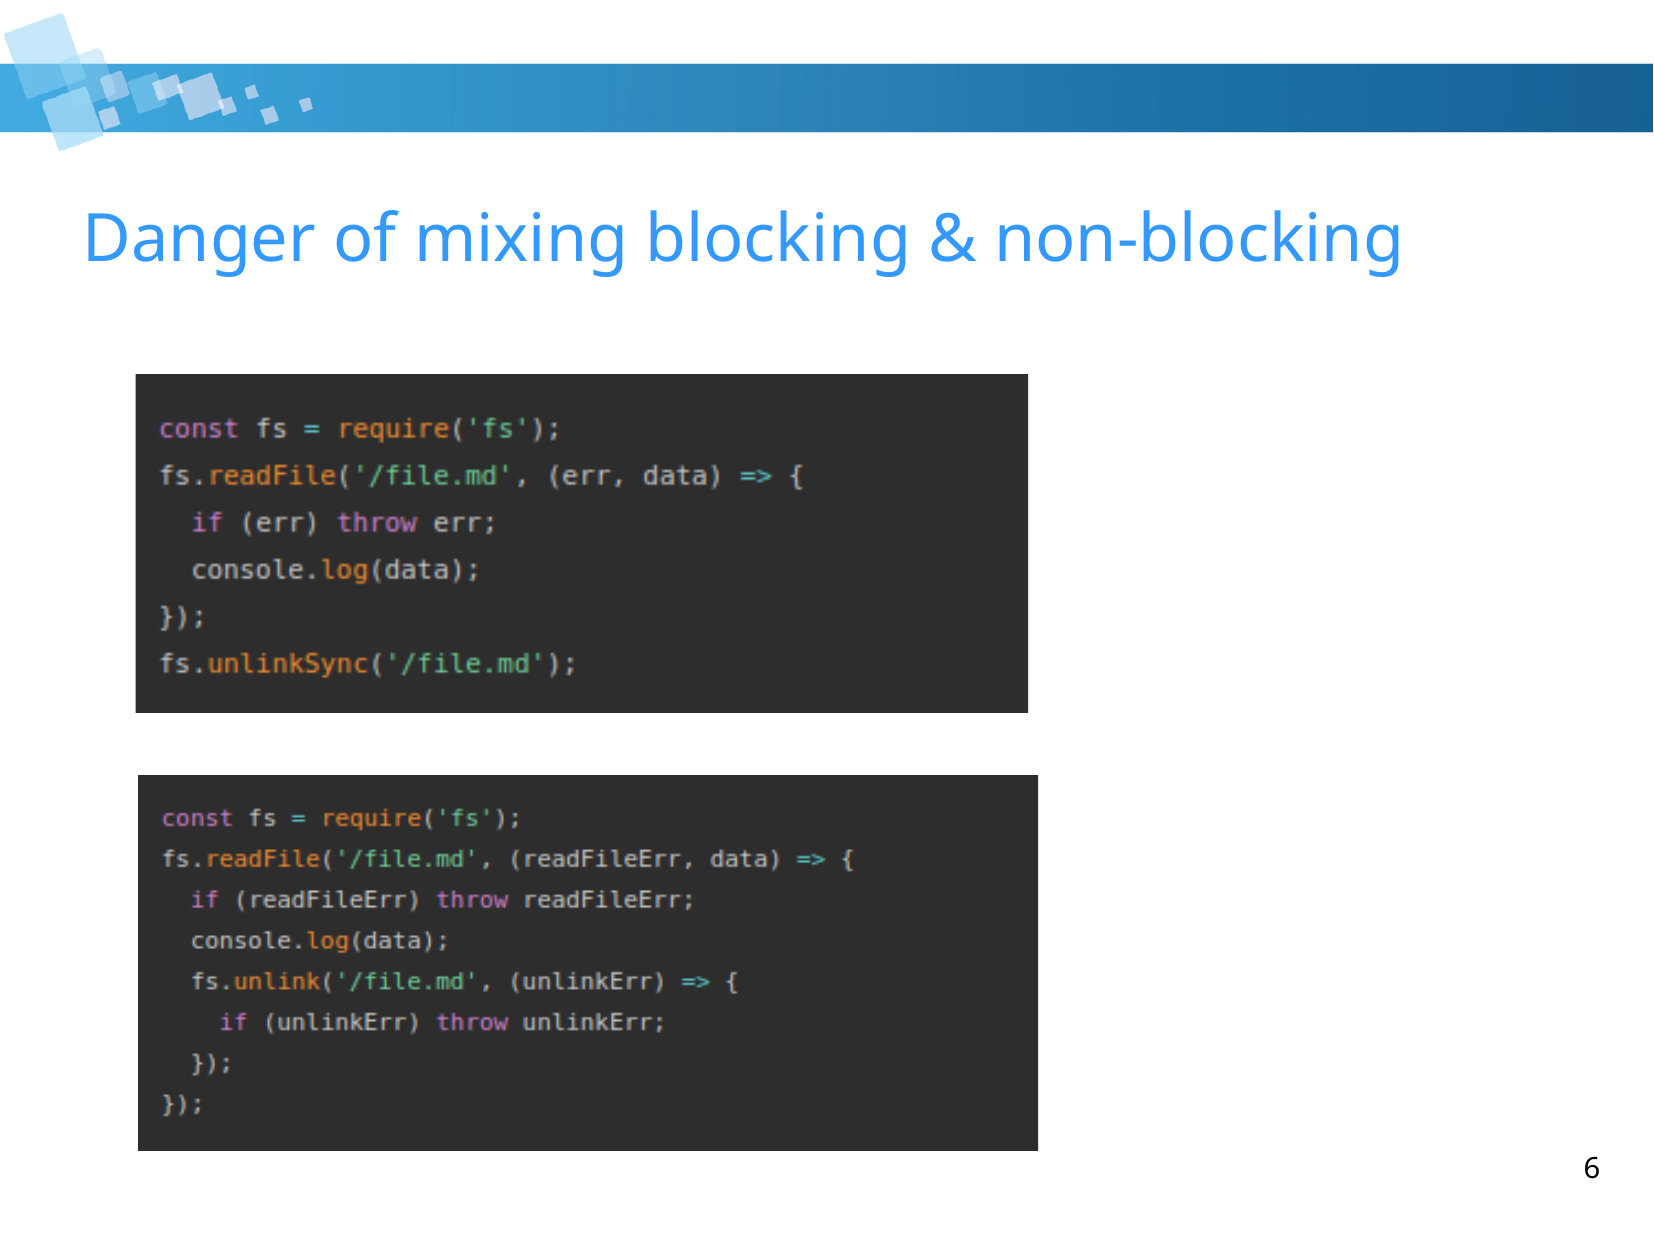

# Danger of mixing blocking & non-blocking
6